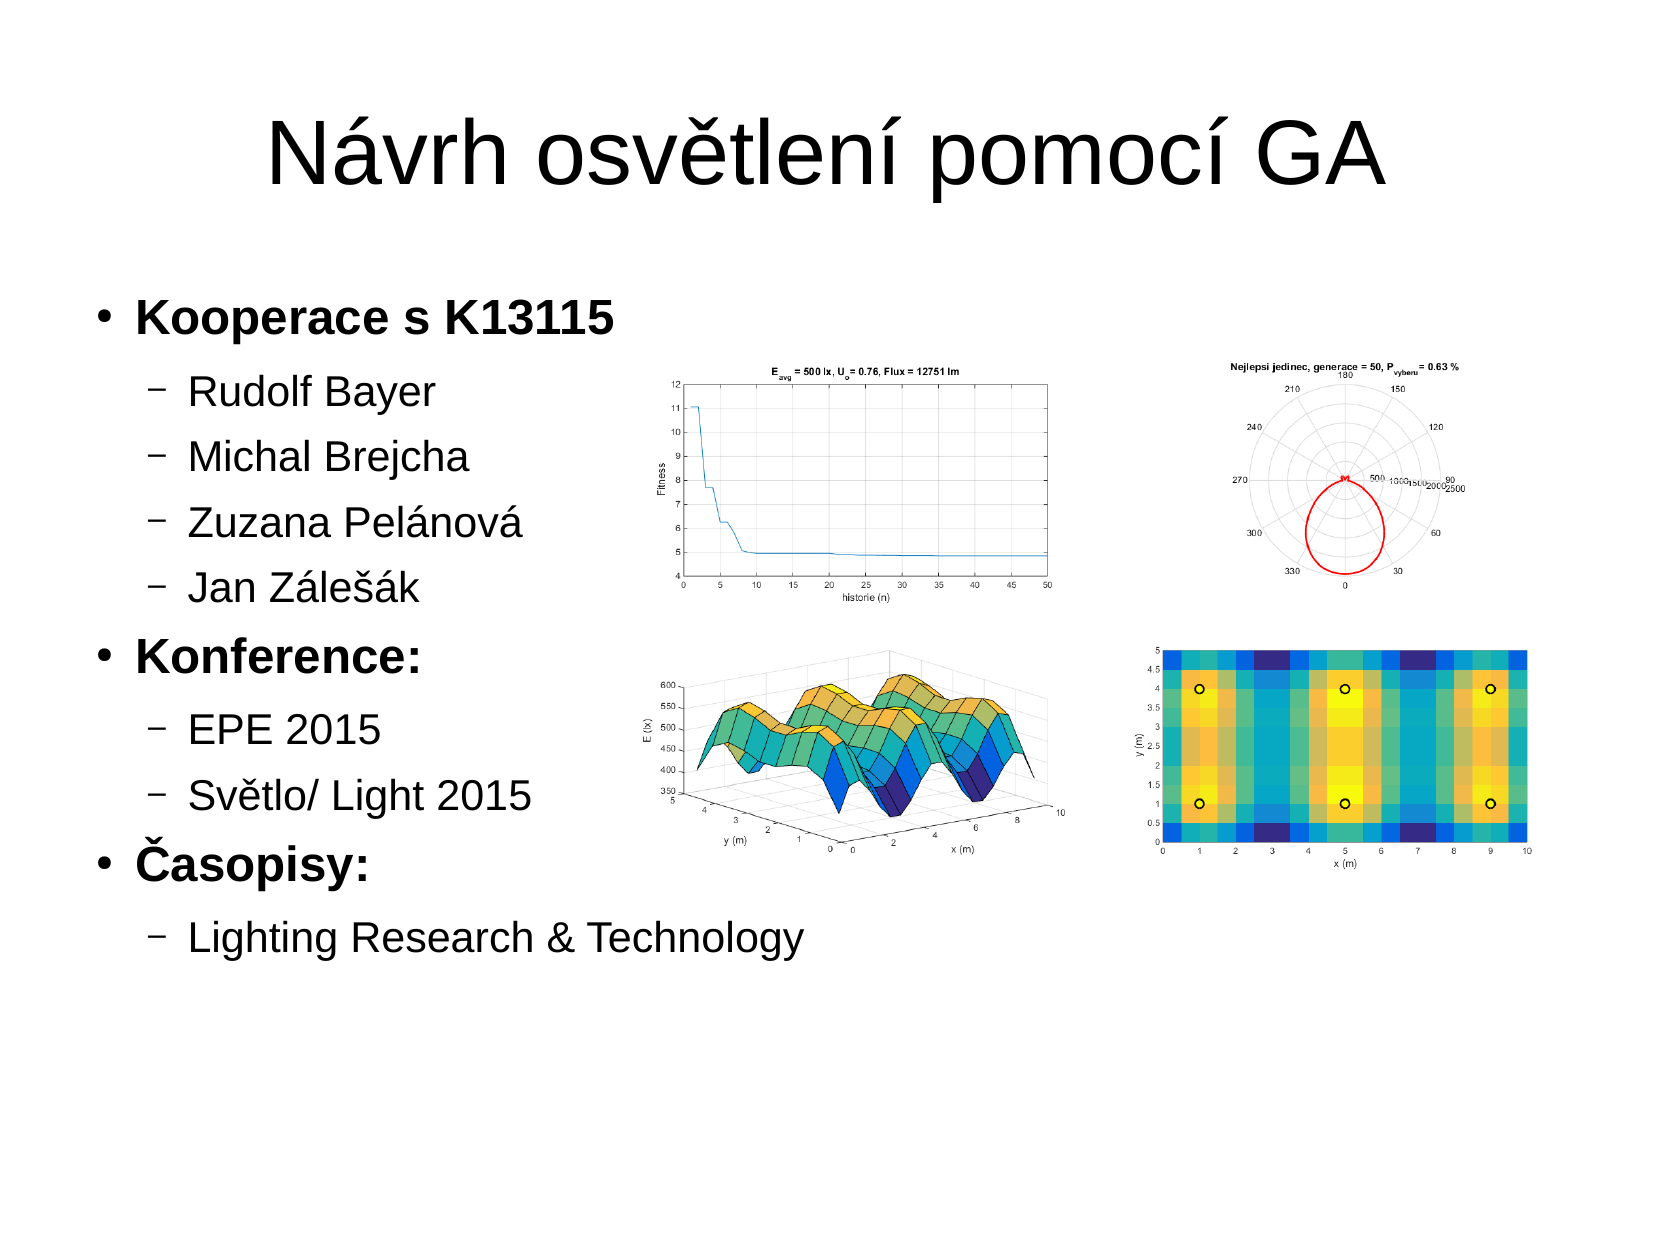

# Návrh osvětlení pomocí GA
Kooperace s K13115
Rudolf Bayer
Michal Brejcha
Zuzana Pelánová
Jan Zálešák
Konference:
EPE 2015
Světlo/ Light 2015
Časopisy:
Lighting Research & Technology